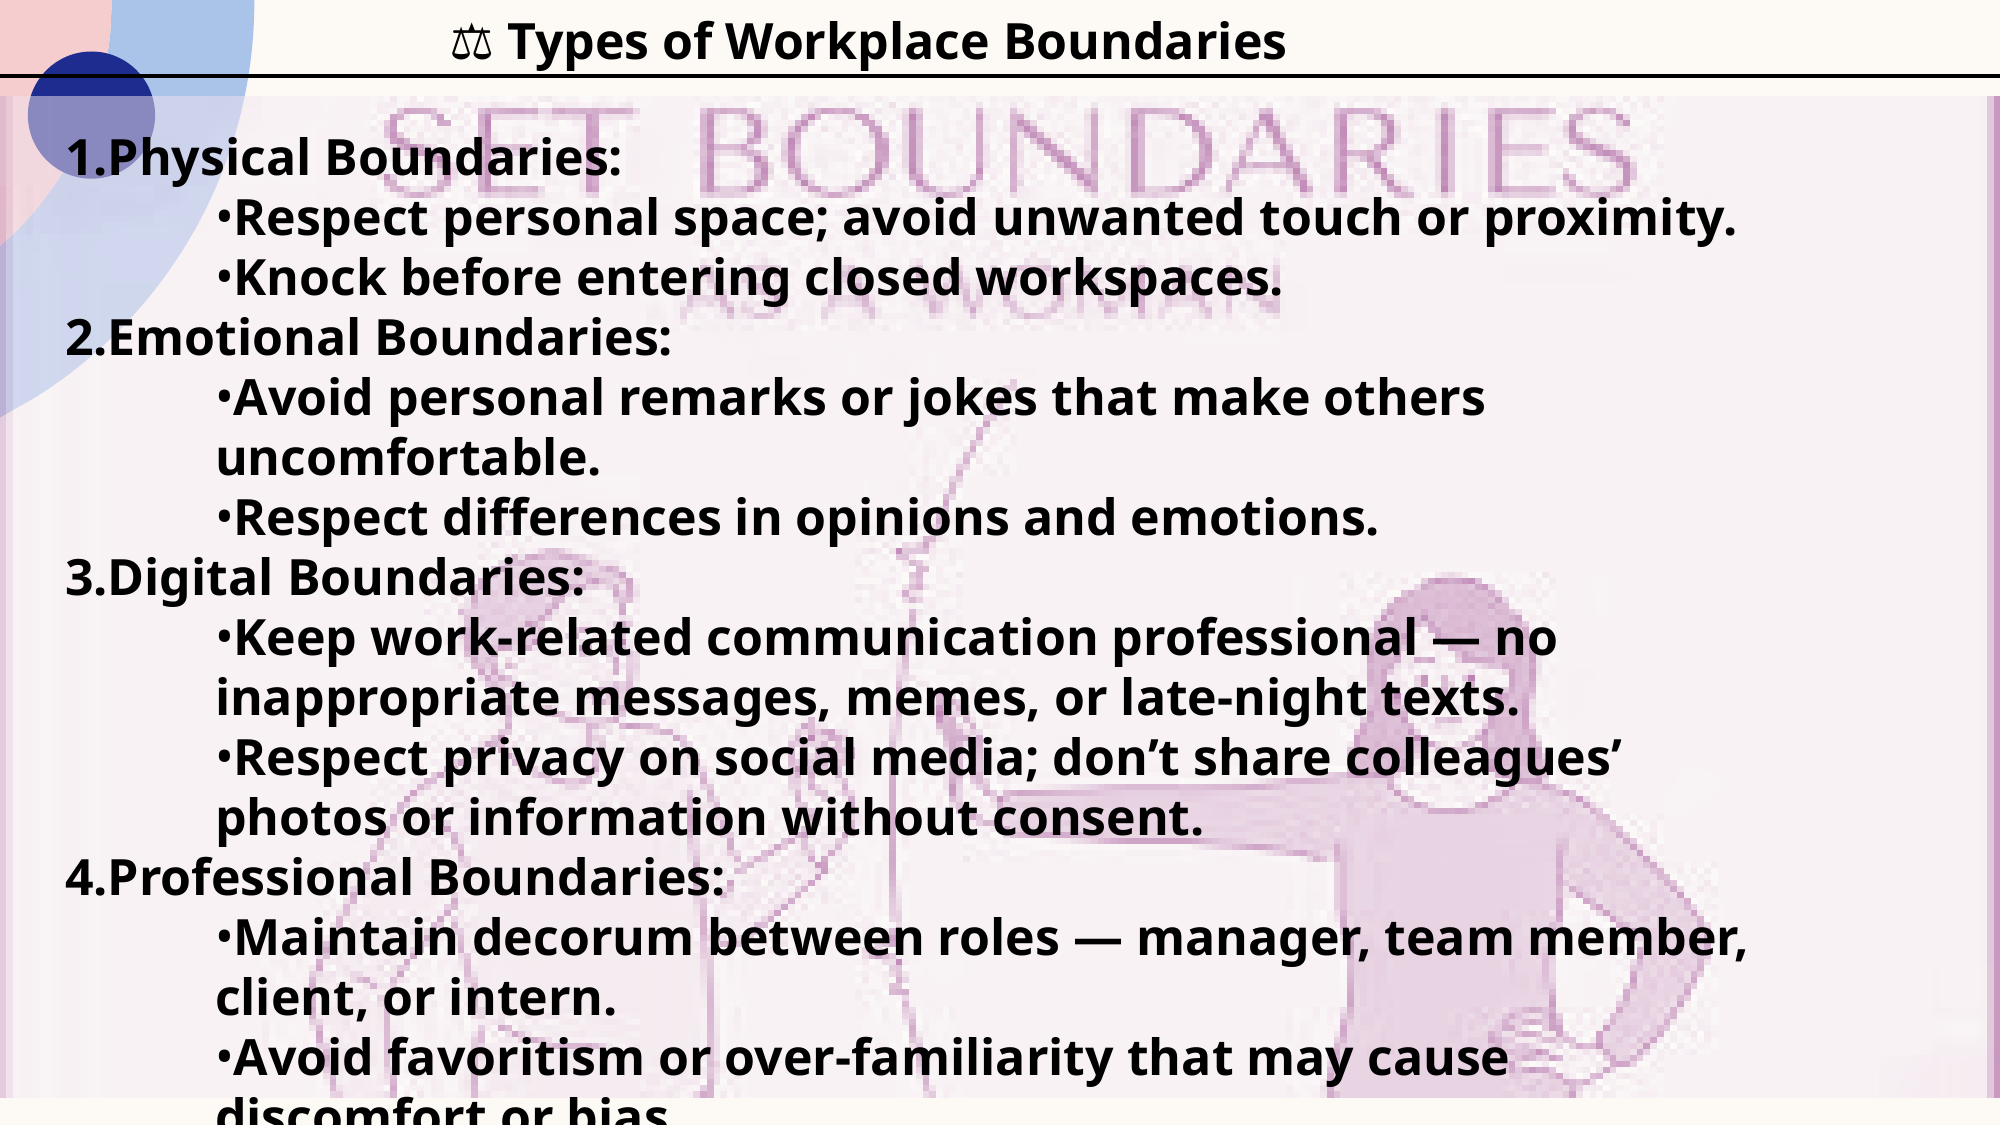

⚖️ Types of Workplace Boundaries
Physical Boundaries:
Respect personal space; avoid unwanted touch or proximity.
Knock before entering closed workspaces.
Emotional Boundaries:
Avoid personal remarks or jokes that make others uncomfortable.
Respect differences in opinions and emotions.
Digital Boundaries:
Keep work-related communication professional — no inappropriate messages, memes, or late-night texts.
Respect privacy on social media; don’t share colleagues’ photos or information without consent.
Professional Boundaries:
Maintain decorum between roles — manager, team member, client, or intern.
Avoid favoritism or over-familiarity that may cause discomfort or bias.